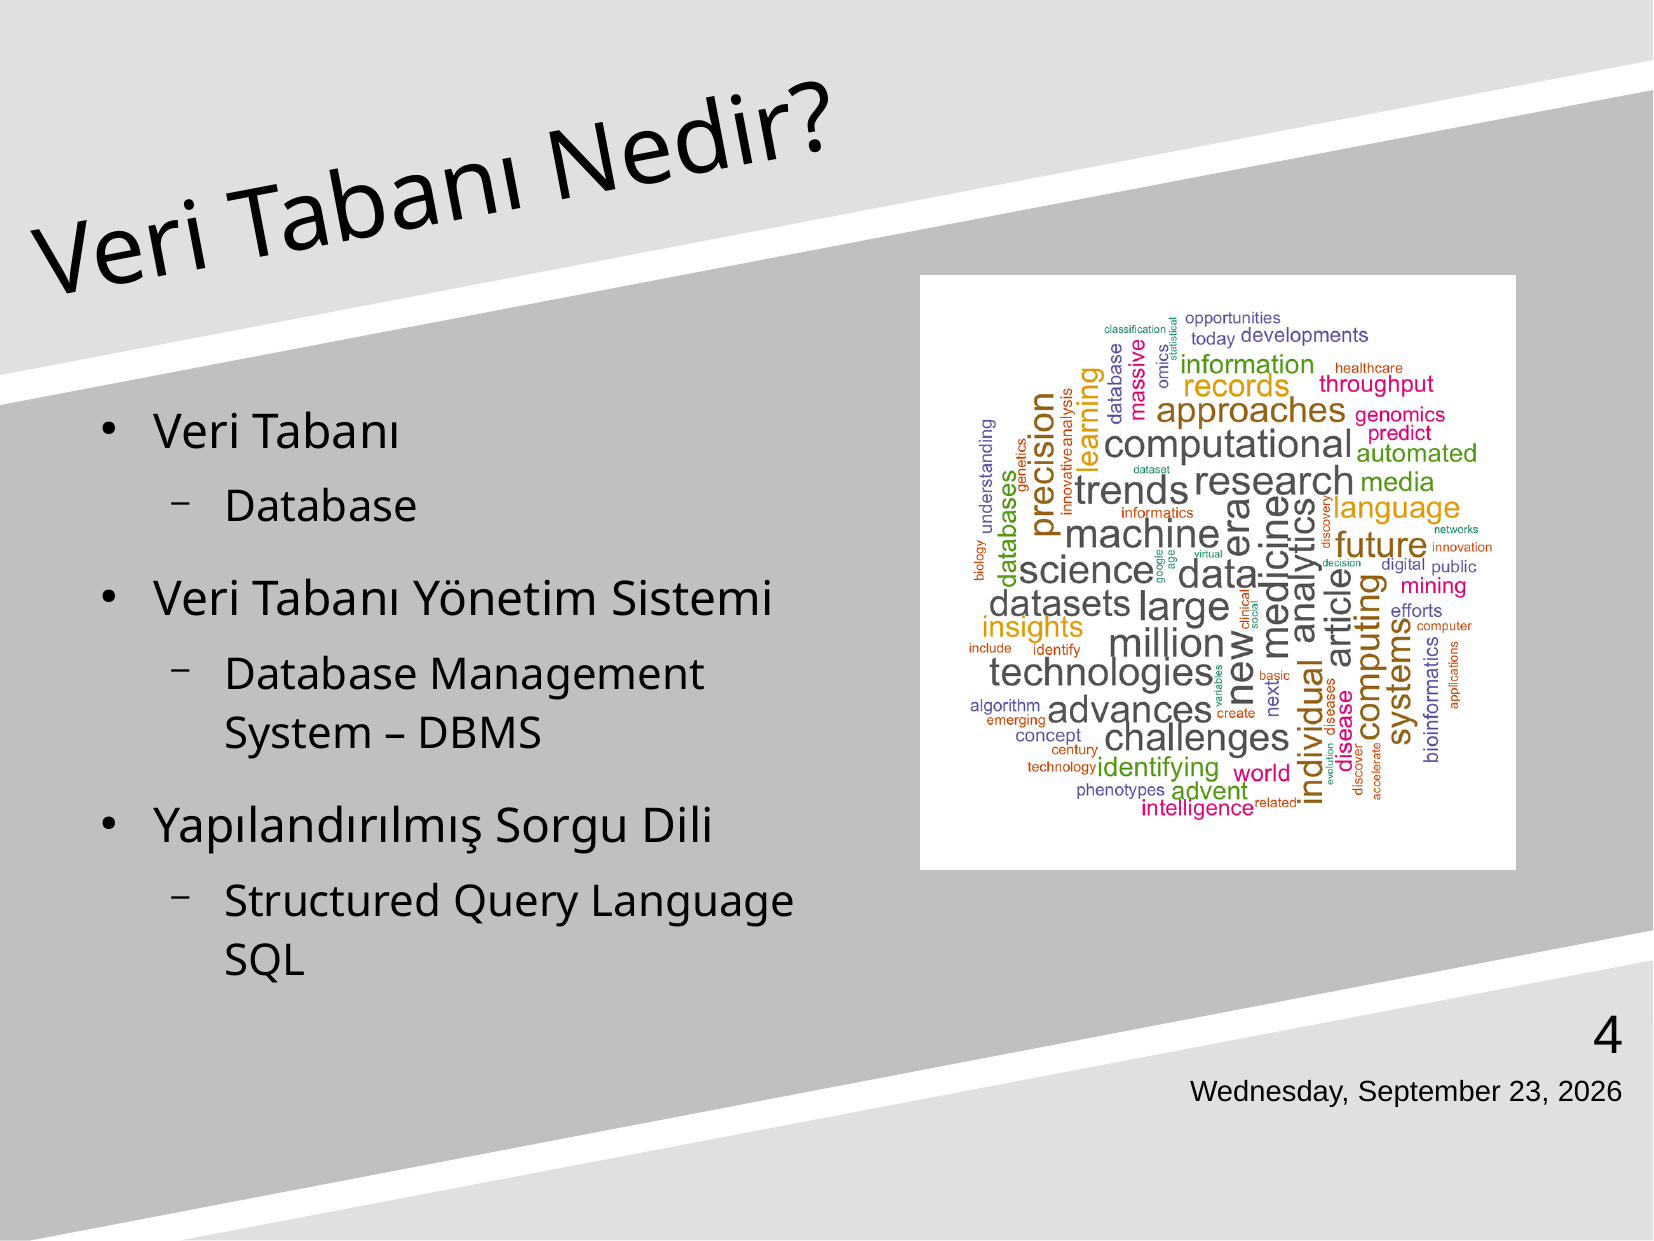

# Veri Tabanı Nedir?
Veri Tabanı
Database
Veri Tabanı Yönetim Sistemi
Database Management System – DBMS
Yapılandırılmış Sorgu Dili
Structured Query Language SQL
4